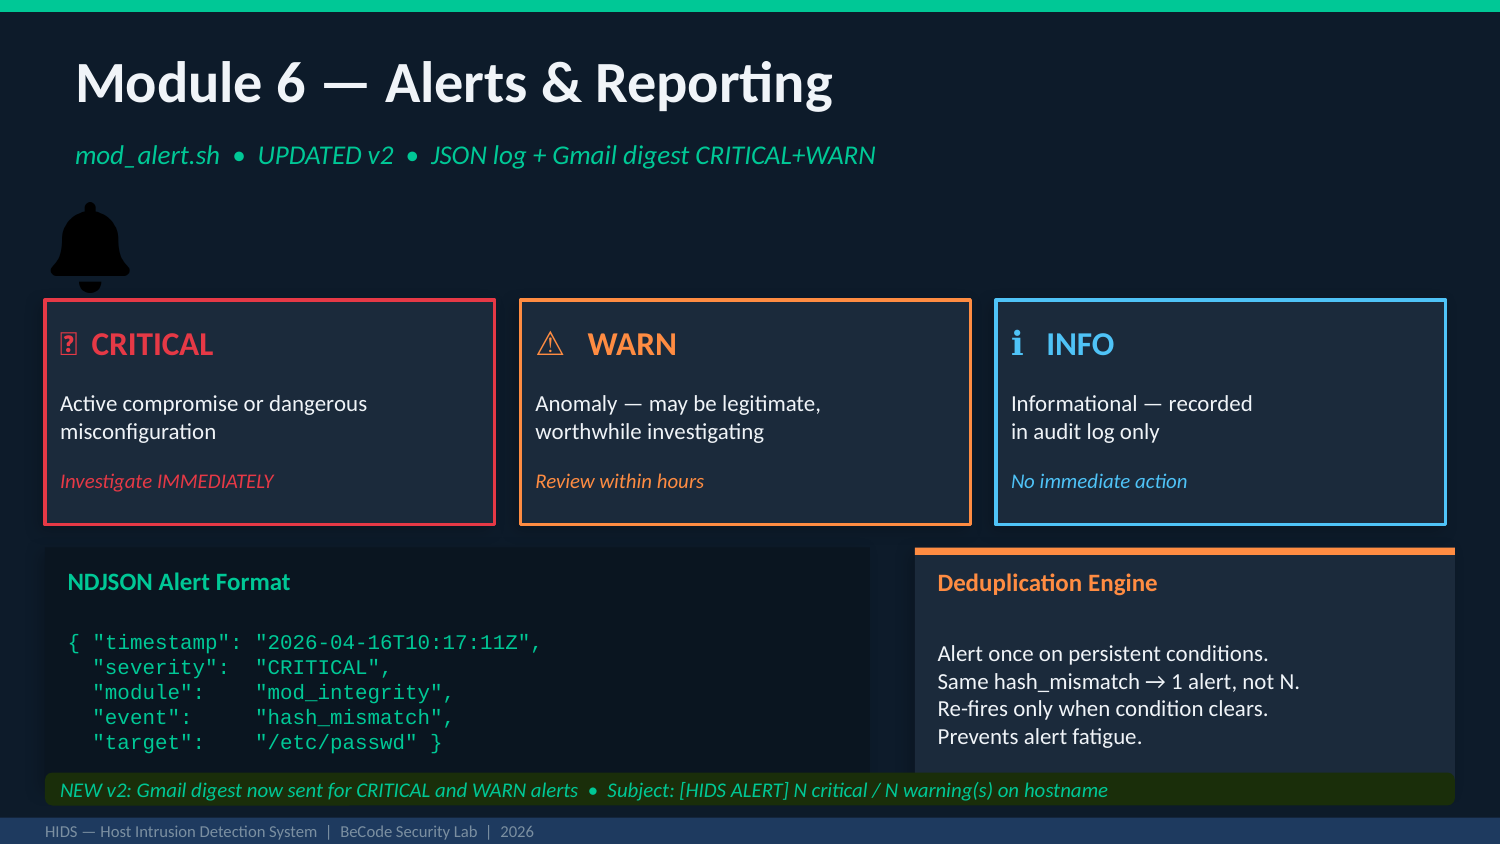

Module 6 — Alerts & Reporting
mod_alert.sh • UPDATED v2 • JSON log + Gmail digest CRITICAL+WARN
🚨 CRITICAL
⚠️ WARN
ℹ️ INFO
Active compromise or dangerous
misconfiguration
Anomaly — may be legitimate,
worthwhile investigating
Informational — recorded
in audit log only
Investigate IMMEDIATELY
Review within hours
No immediate action
NDJSON Alert Format
Deduplication Engine
{ "timestamp": "2026-04-16T10:17:11Z",
 "severity": "CRITICAL",
 "module": "mod_integrity",
 "event": "hash_mismatch",
 "target": "/etc/passwd" }
Alert once on persistent conditions.
Same hash_mismatch → 1 alert, not N.
Re-fires only when condition clears.
Prevents alert fatigue.
NEW v2: Gmail digest now sent for CRITICAL and WARN alerts • Subject: [HIDS ALERT] N critical / N warning(s) on hostname
HIDS — Host Intrusion Detection System | BeCode Security Lab | 2026